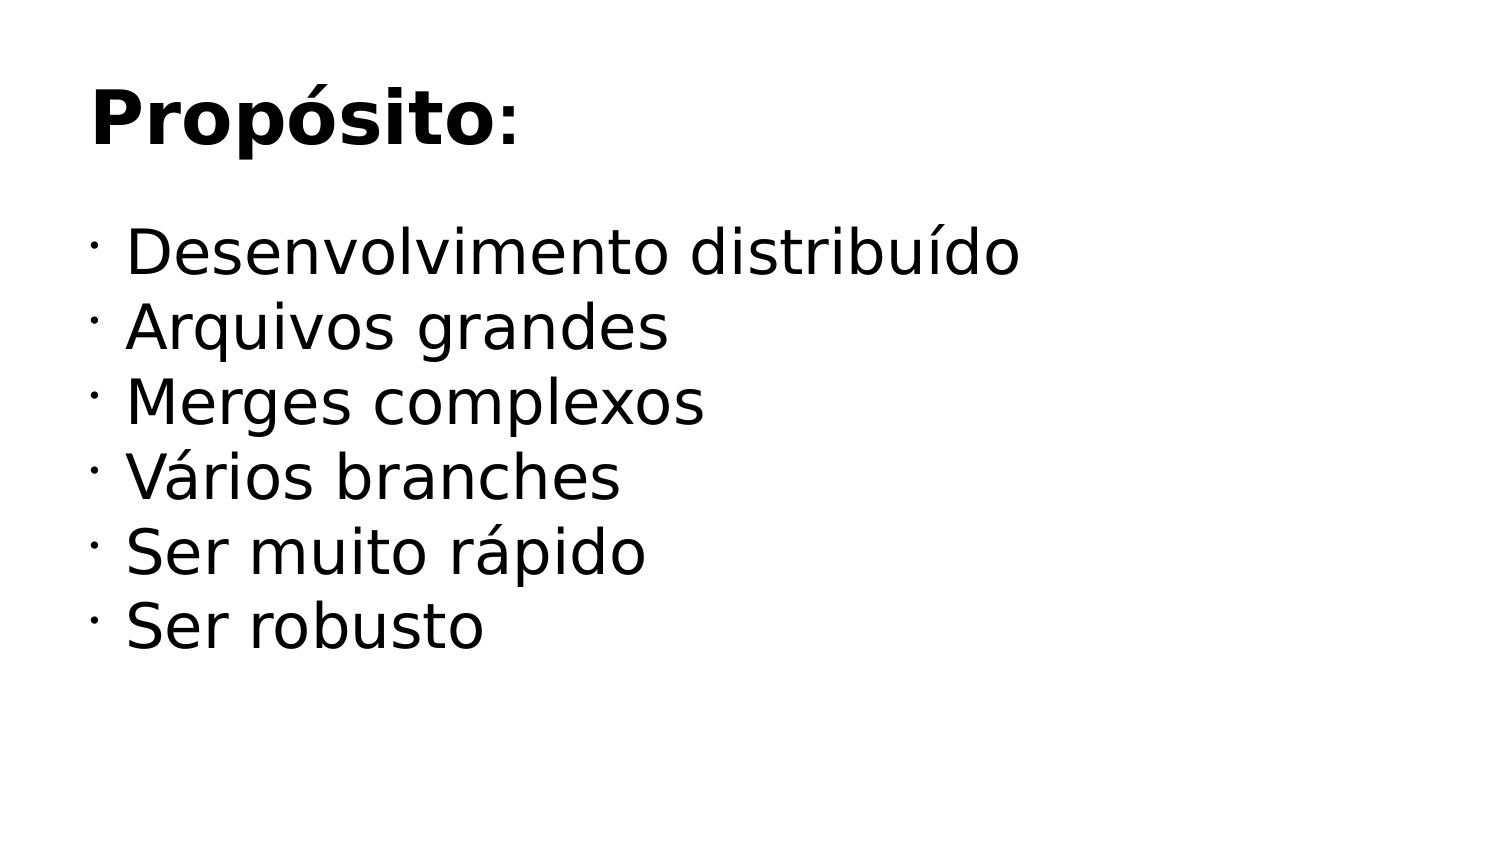

Propósito:
Desenvolvimento distribuído
Arquivos grandes
Merges complexos
Vários branches
Ser muito rápido
Ser robusto